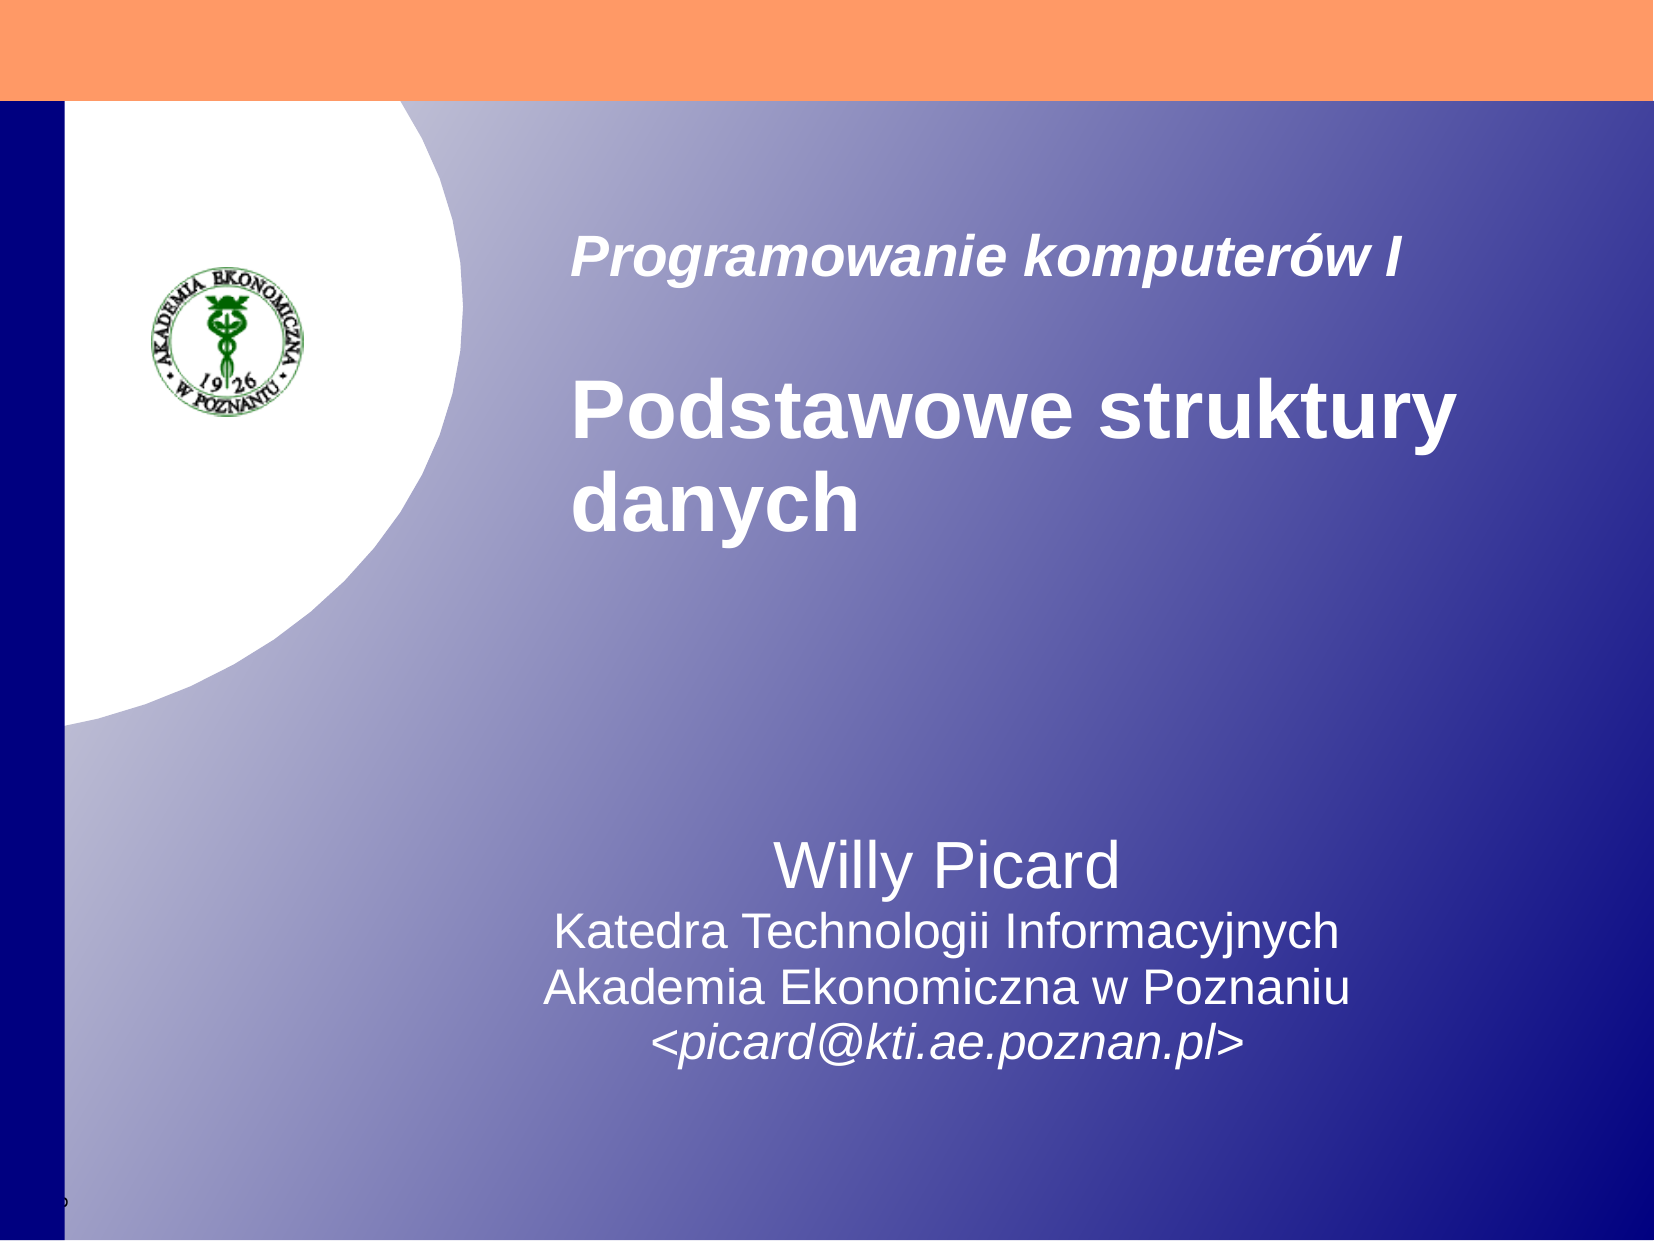

# Programowanie komputerów I Podstawowe struktury danych